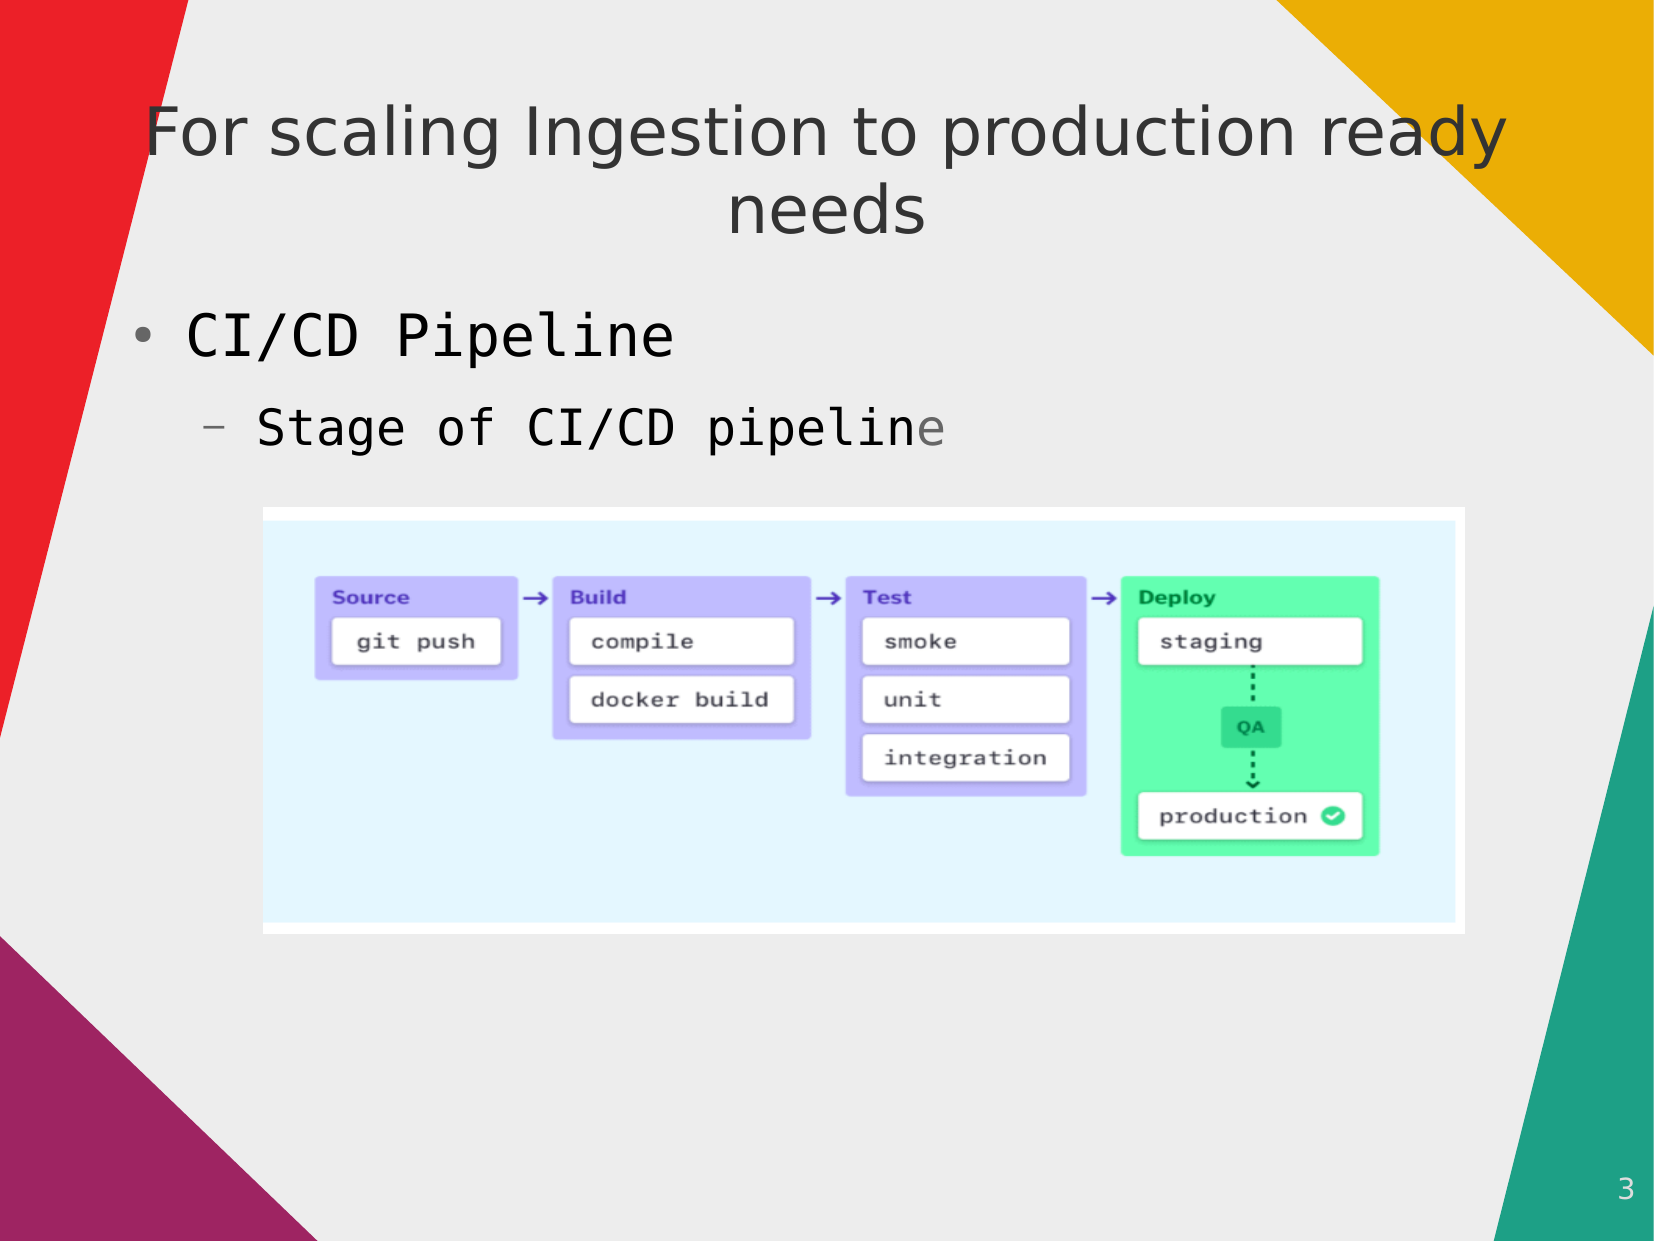

# For scaling Ingestion to production ready needs
CI/CD Pipeline
Stage of CI/CD pipeline
3